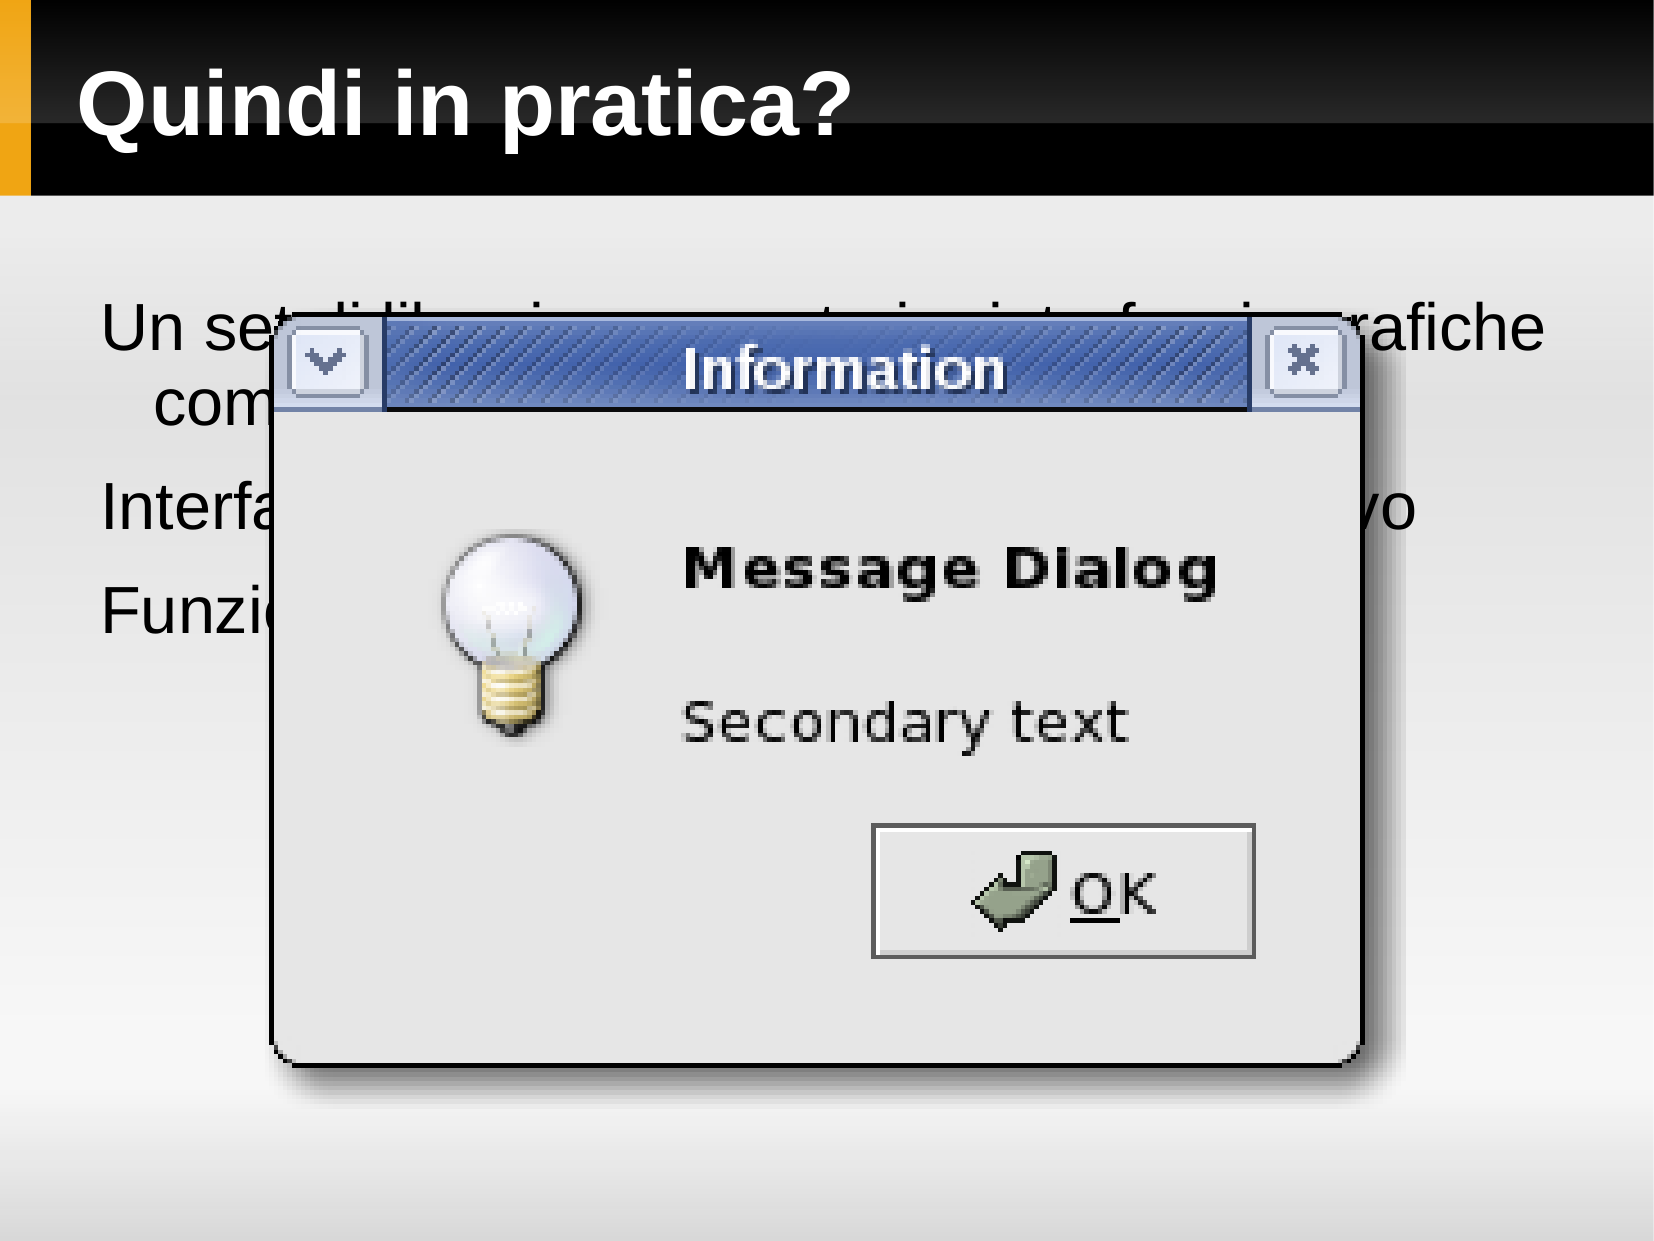

# Quindi in pratica?
Un set di librerie per costruire interfaccie grafiche complesse
Interfaccie per funzioni del sistema operativo
Funzioni per il disegno vettoriale